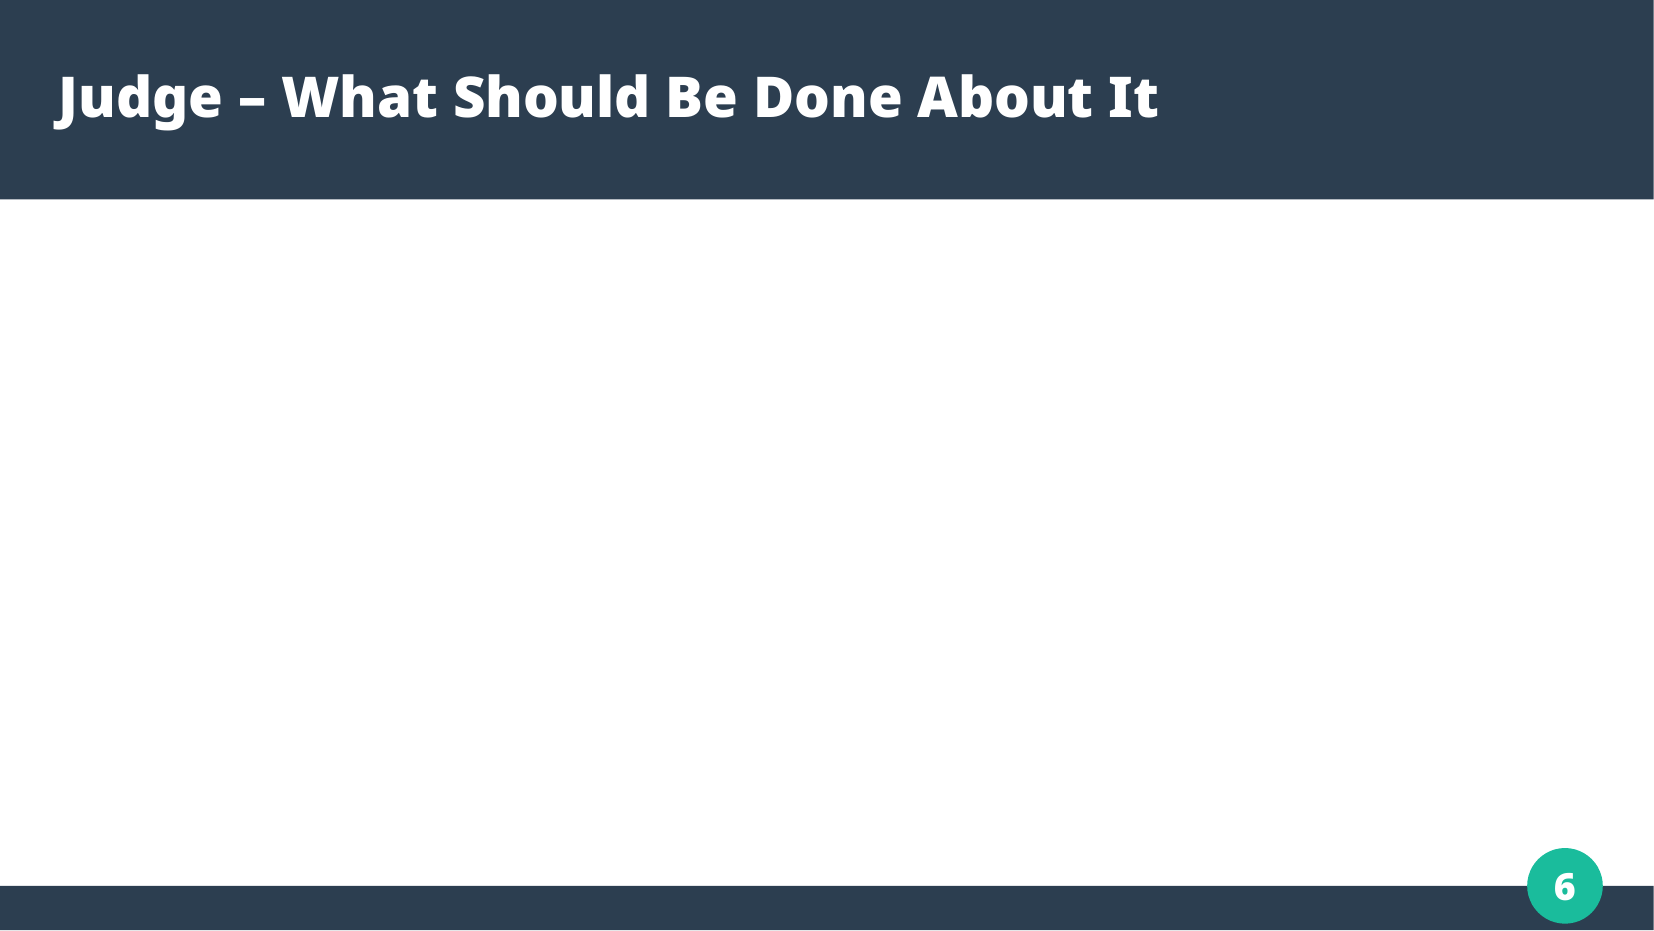

# Judge – What Should Be Done About It